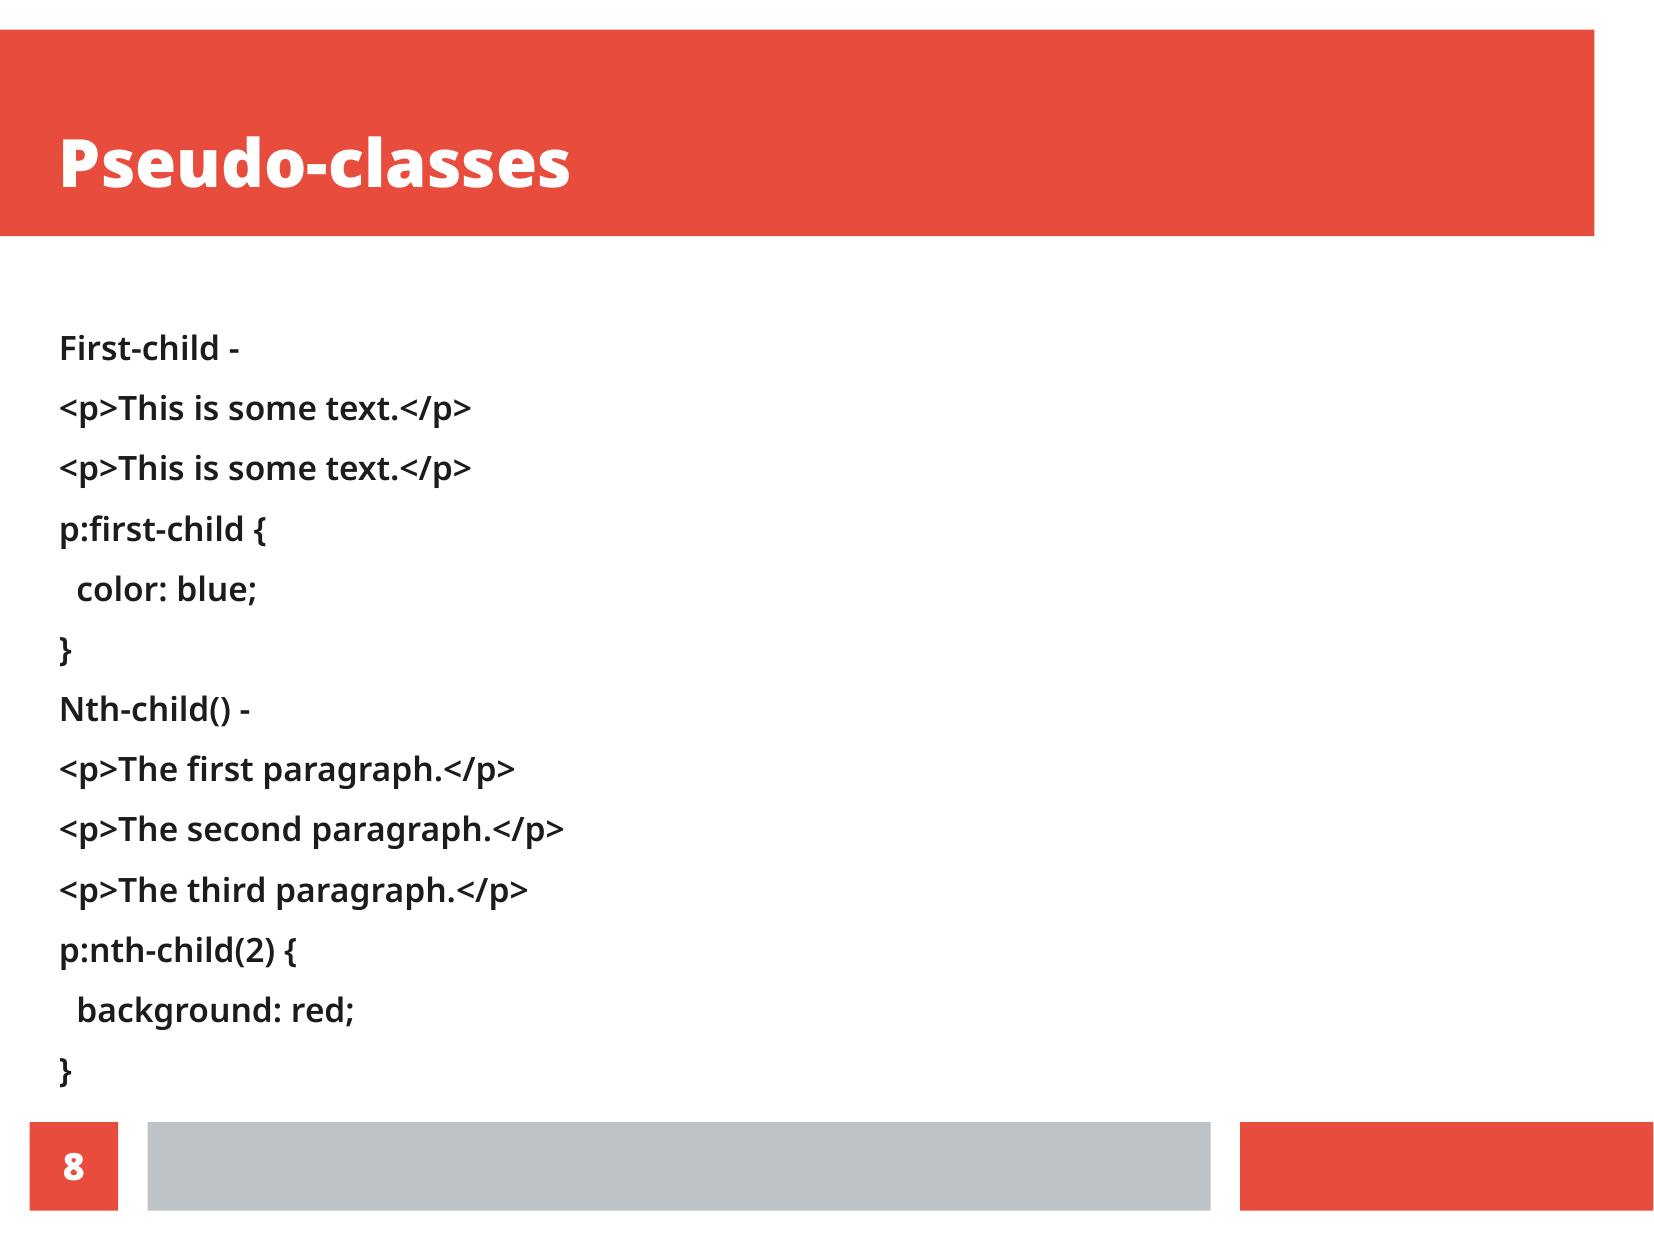

# Pseudo-classes
First-child -
<p>This is some text.</p>
<p>This is some text.</p>
p:first-child {
 color: blue;
}
Nth-child() -
<p>The first paragraph.</p>
<p>The second paragraph.</p>
<p>The third paragraph.</p>
p:nth-child(2) {
 background: red;
}
8